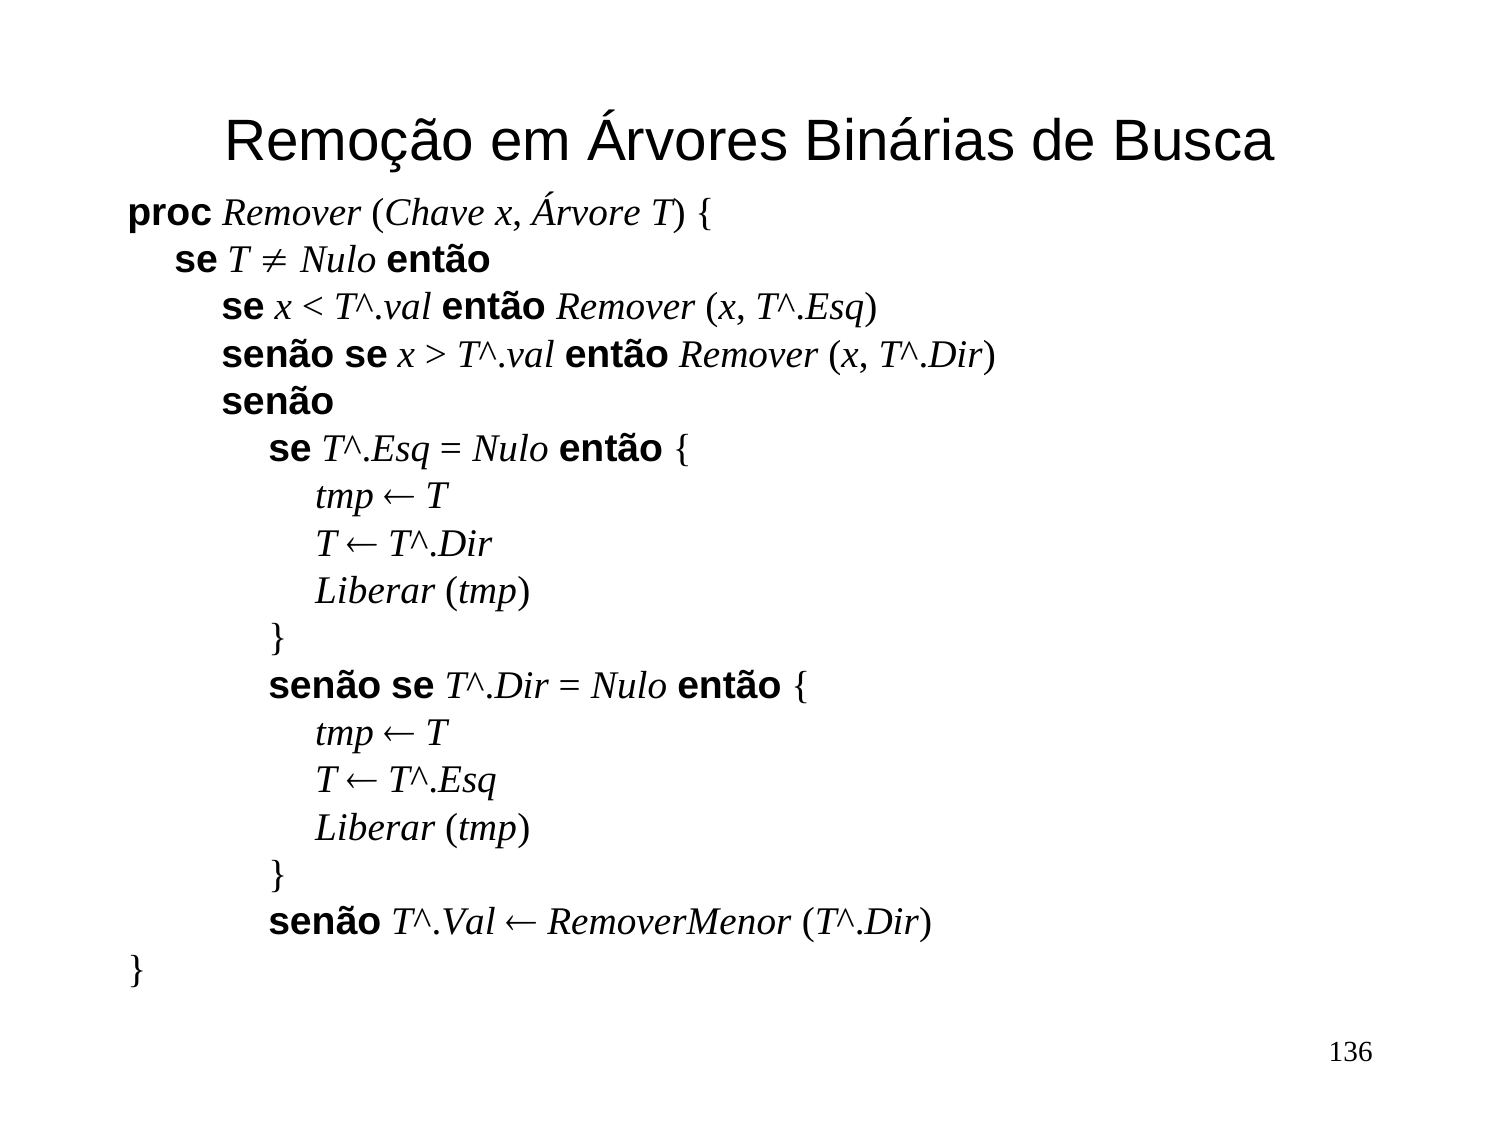

# Remoção em Árvores Binárias de Busca
proc Remover (Chave x, Árvore T) {
 se T  Nulo então
 se x < T^.val então Remover (x, T^.Esq)
 senão se x > T^.val então Remover (x, T^.Dir)
 senão
 se T^.Esq = Nulo então {
 tmp  T
 T  T^.Dir
 Liberar (tmp)
 }
 senão se T^.Dir = Nulo então {
 tmp  T
 T  T^.Esq
 Liberar (tmp)
 }
 senão T^.Val  RemoverMenor (T^.Dir)
}
136